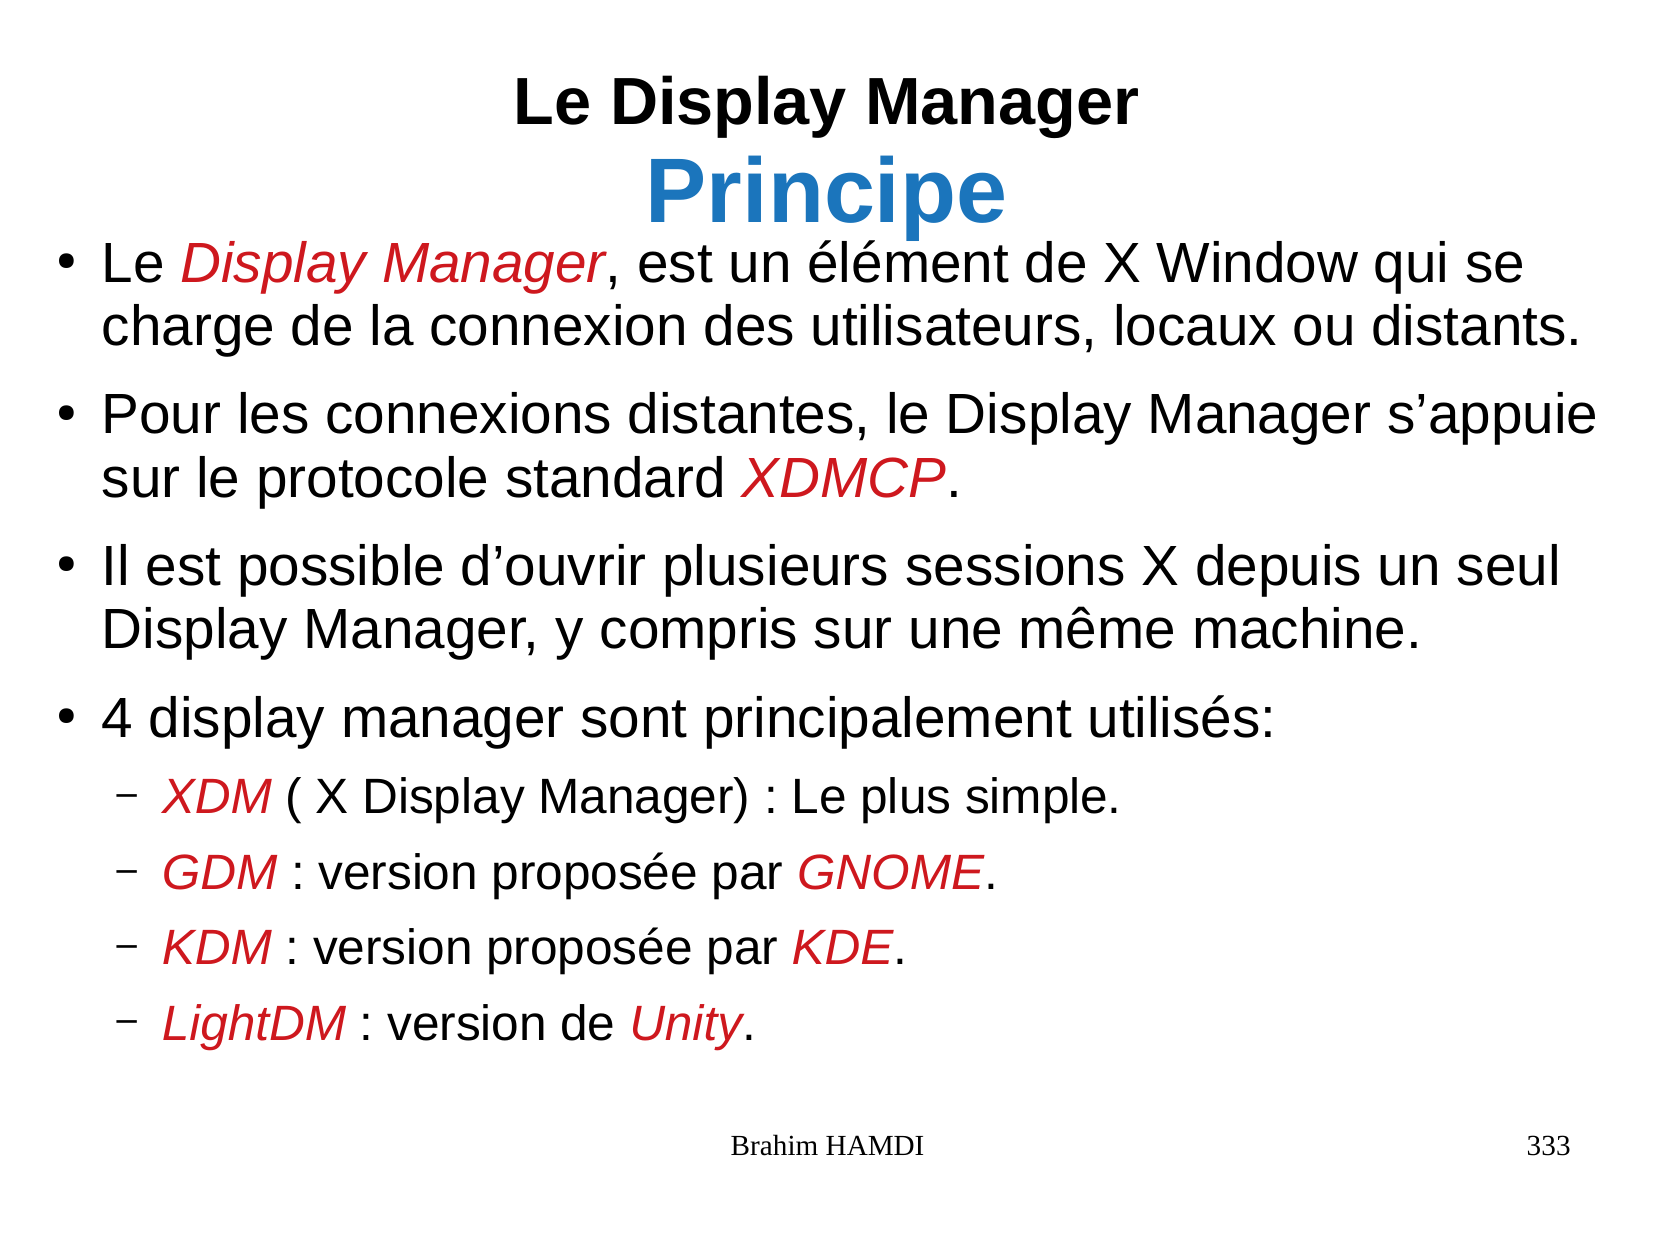

# Le Display Manager Principe
Le Display Manager, est un élément de X Window qui se charge de la connexion des utilisateurs, locaux ou distants.
Pour les connexions distantes, le Display Manager s’appuie sur le protocole standard XDMCP.
Il est possible d’ouvrir plusieurs sessions X depuis un seul Display Manager, y compris sur une même machine.
4 display manager sont principalement utilisés:
XDM ( X Display Manager) : Le plus simple.
GDM : version proposée par GNOME.
KDM : version proposée par KDE.
LightDM : version de Unity.
Brahim HAMDI
333